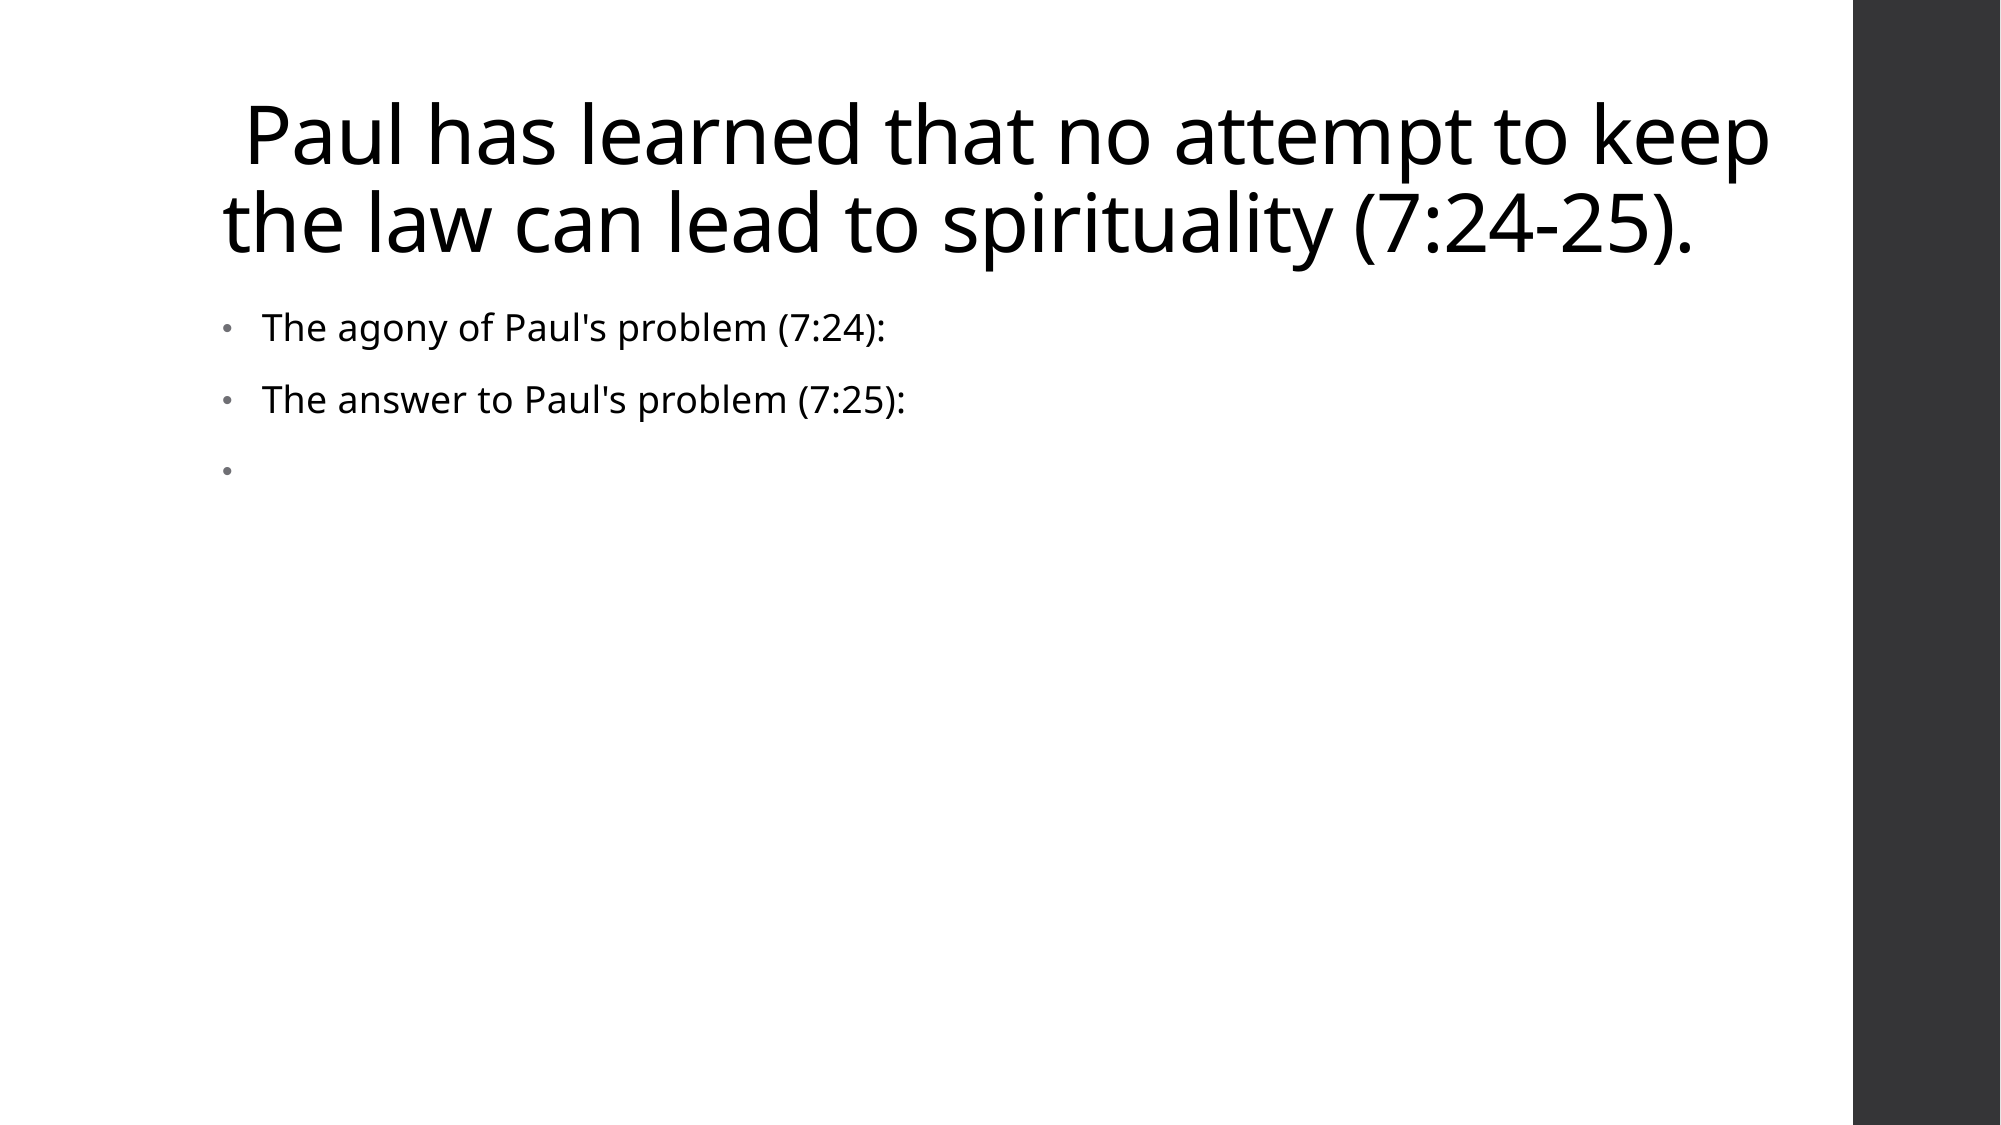

# Paul has learned that no attempt to keep the law can lead to spirituality (7:24-25).
 The agony of Paul's problem (7:24):
 The answer to Paul's problem (7:25):